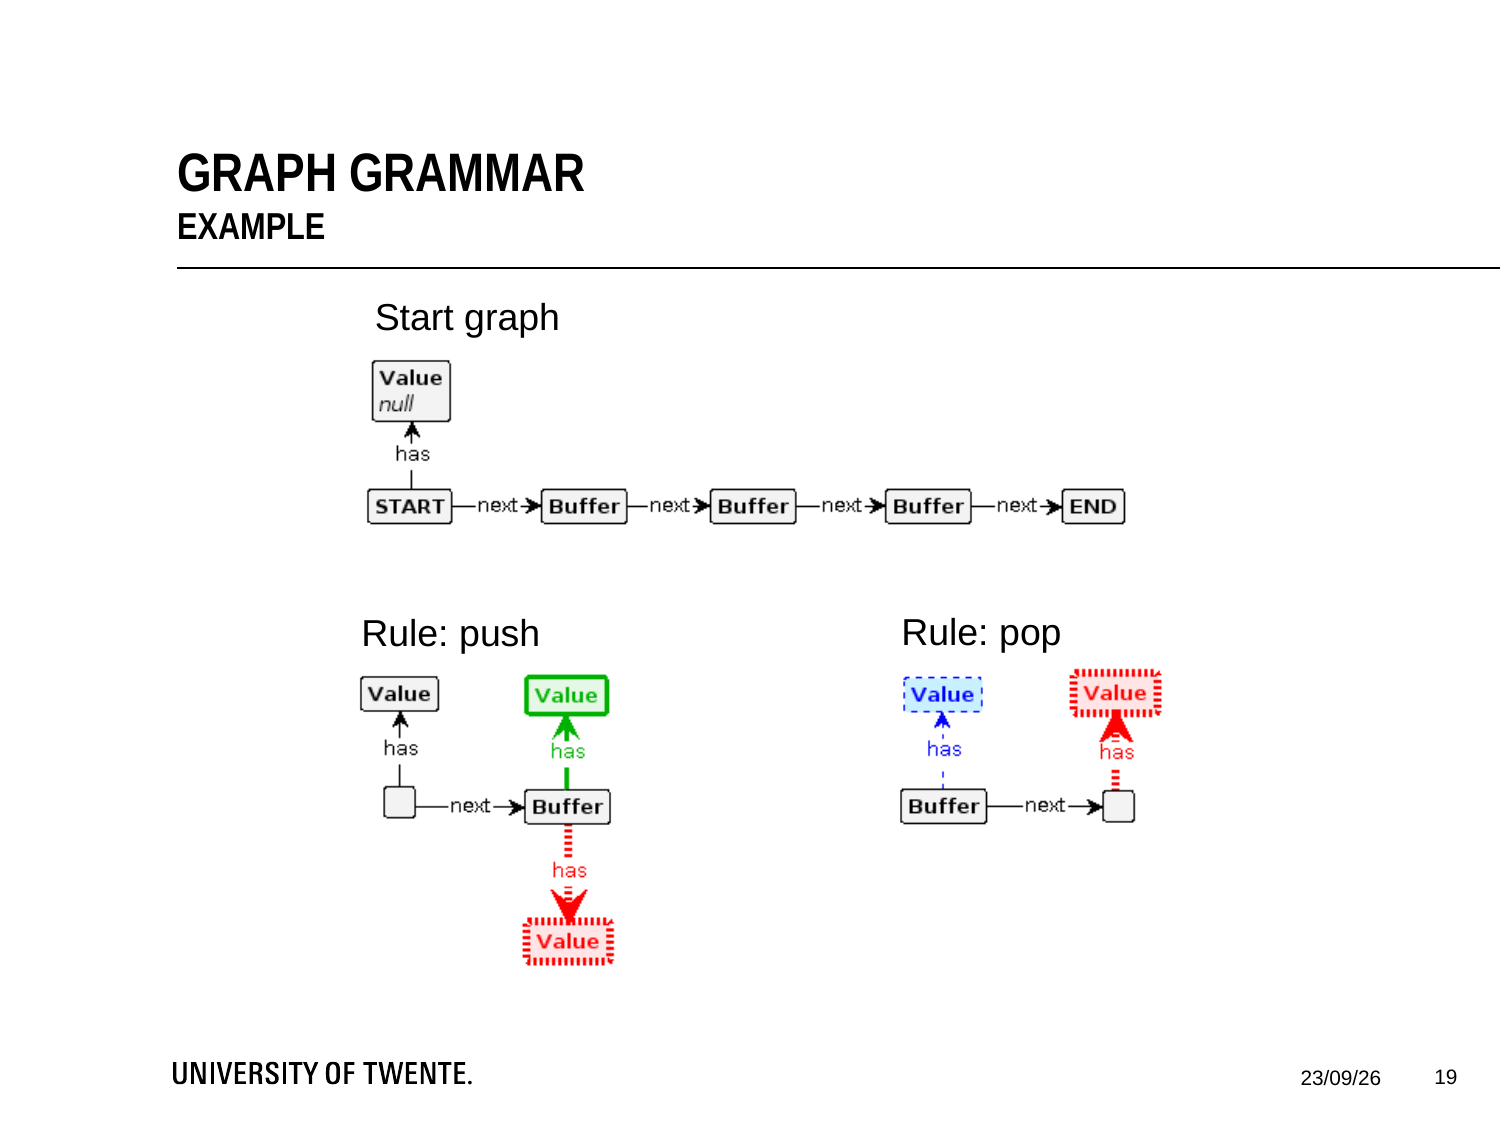

# GRAPH GRAMMAR EXAMPLE
Start graph
Rule: pop
Rule: push